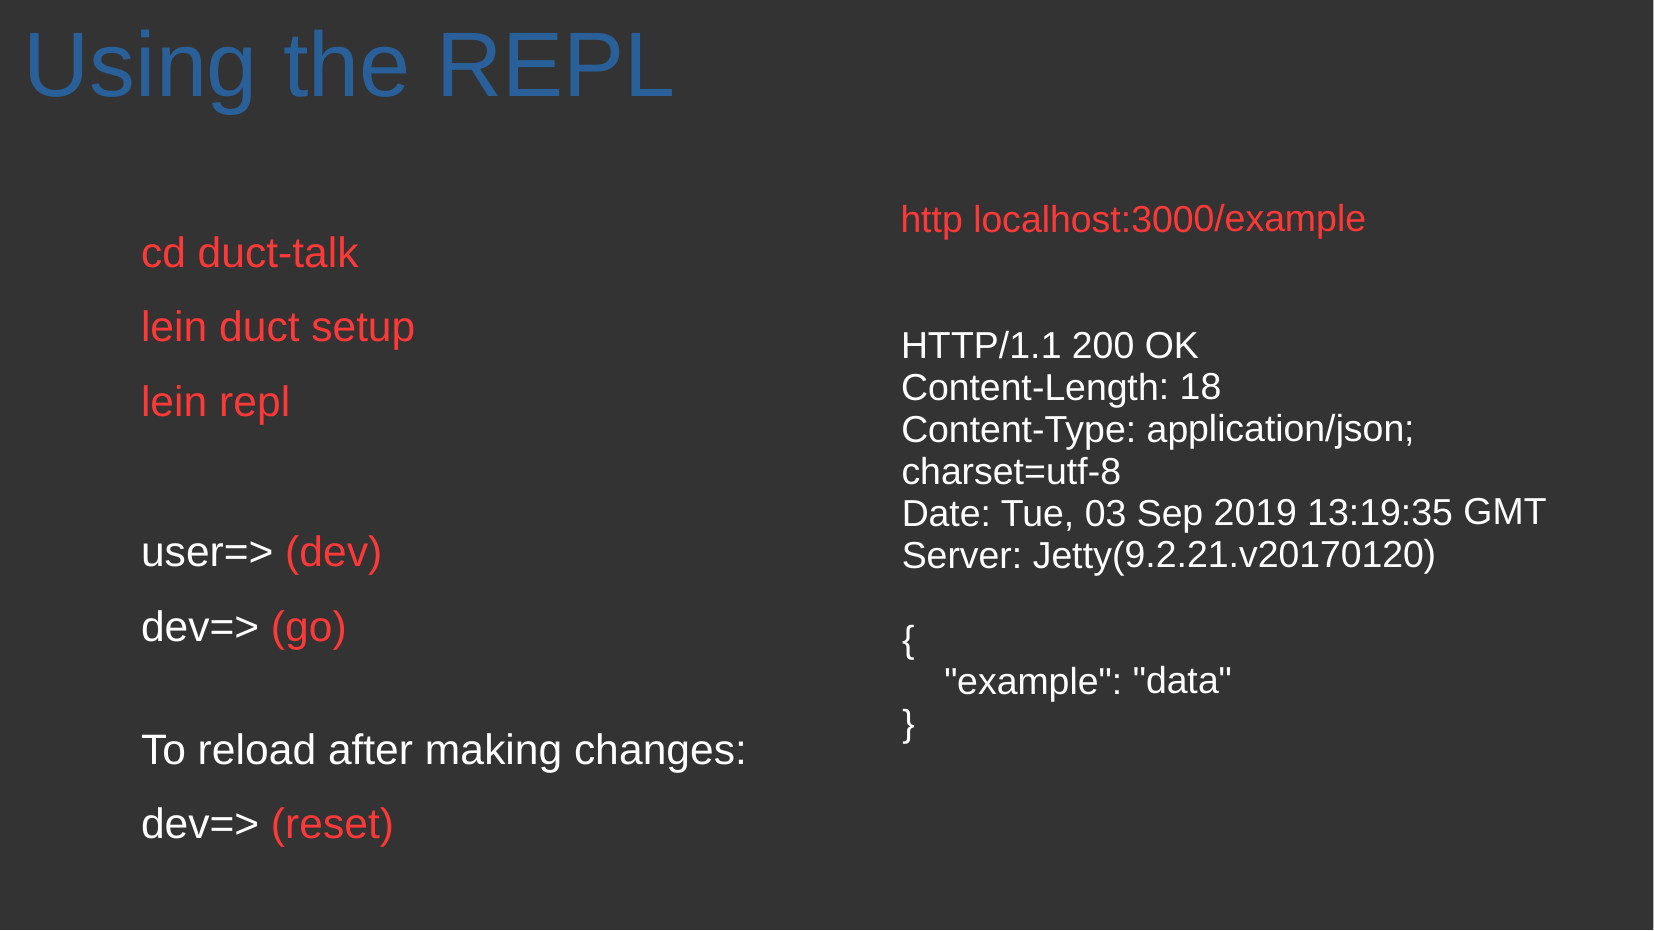

# Using the REPL
cd duct-talk
lein duct setup
lein repl
user=> (dev)
dev=> (go)
To reload after making changes:
dev=> (reset)
http localhost:3000/example
HTTP/1.1 200 OK
Content-Length: 18
Content-Type: application/json; charset=utf-8
Date: Tue, 03 Sep 2019 13:19:35 GMT
Server: Jetty(9.2.21.v20170120)
{
 "example": "data"
}